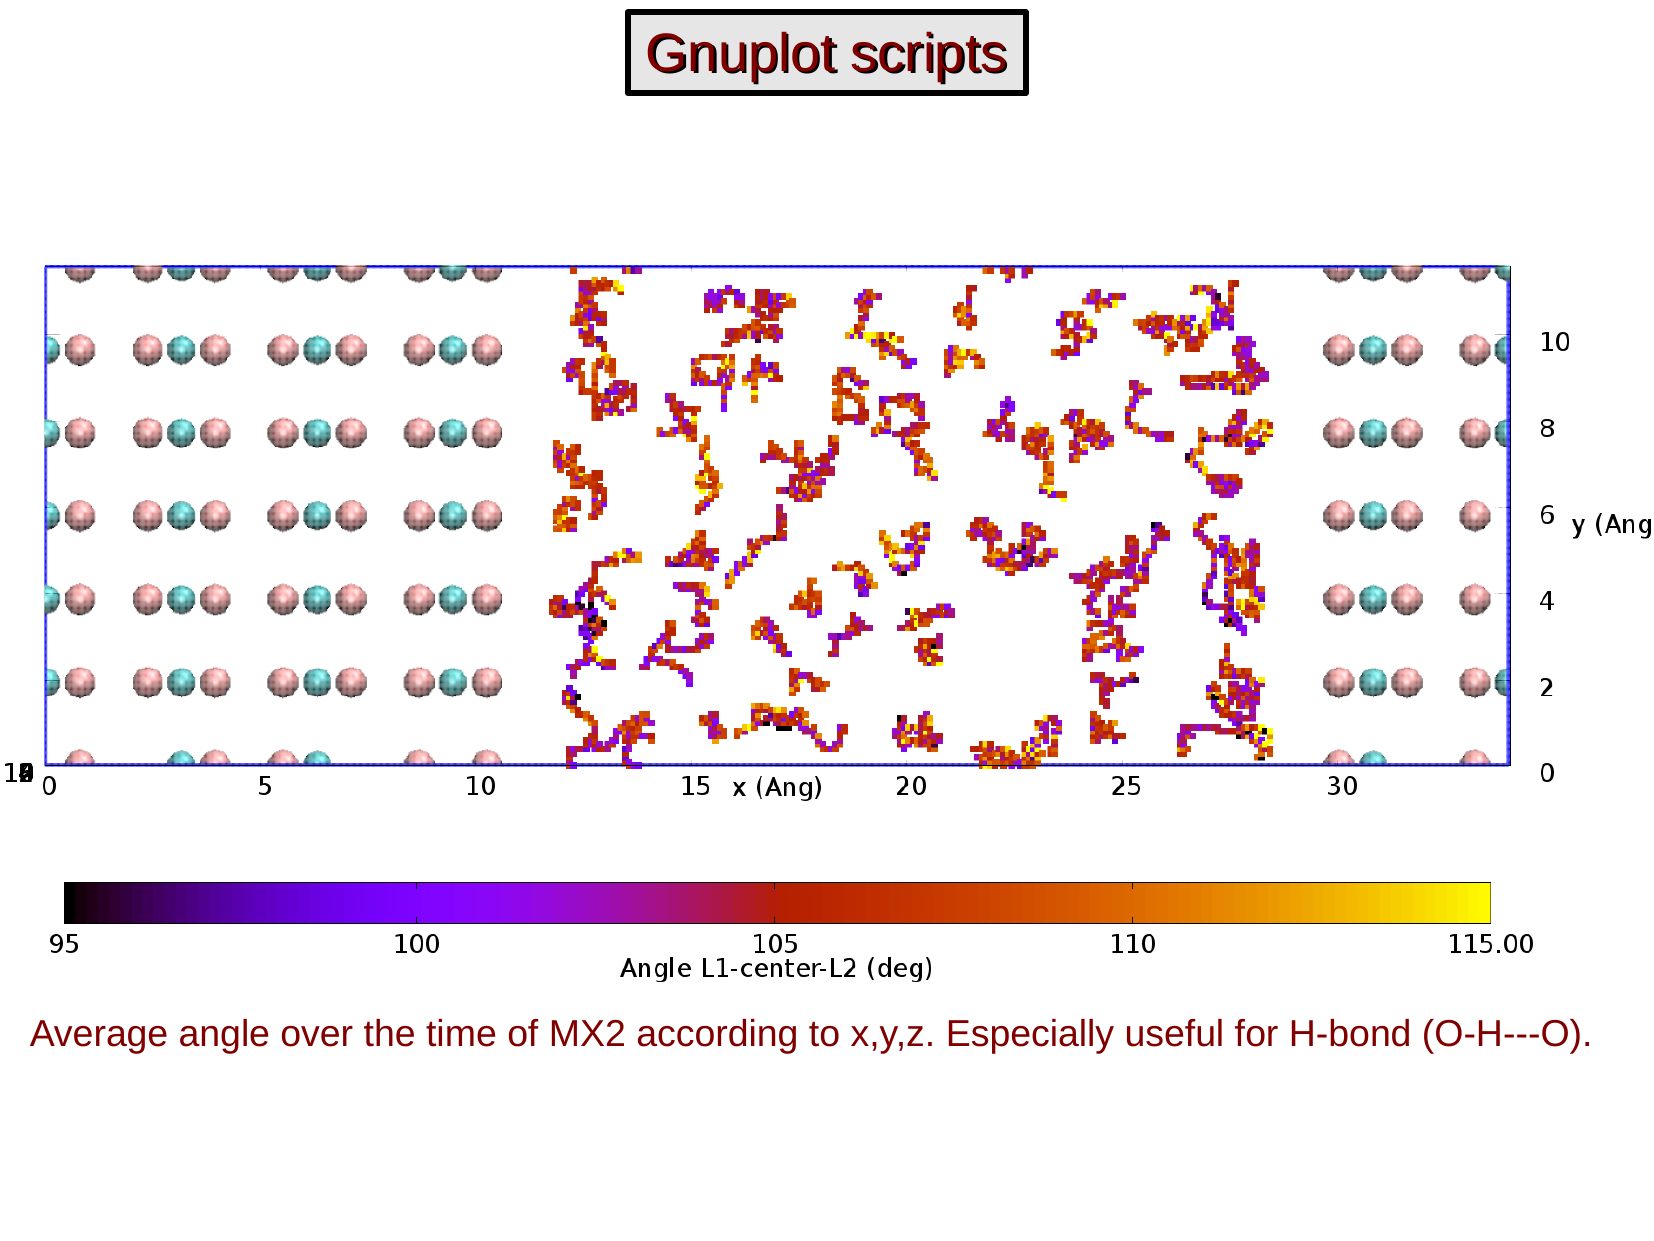

Gnuplot scripts
Average angle over the time of MX2 according to x,y,z. Especially useful for H-bond (O-H---O).